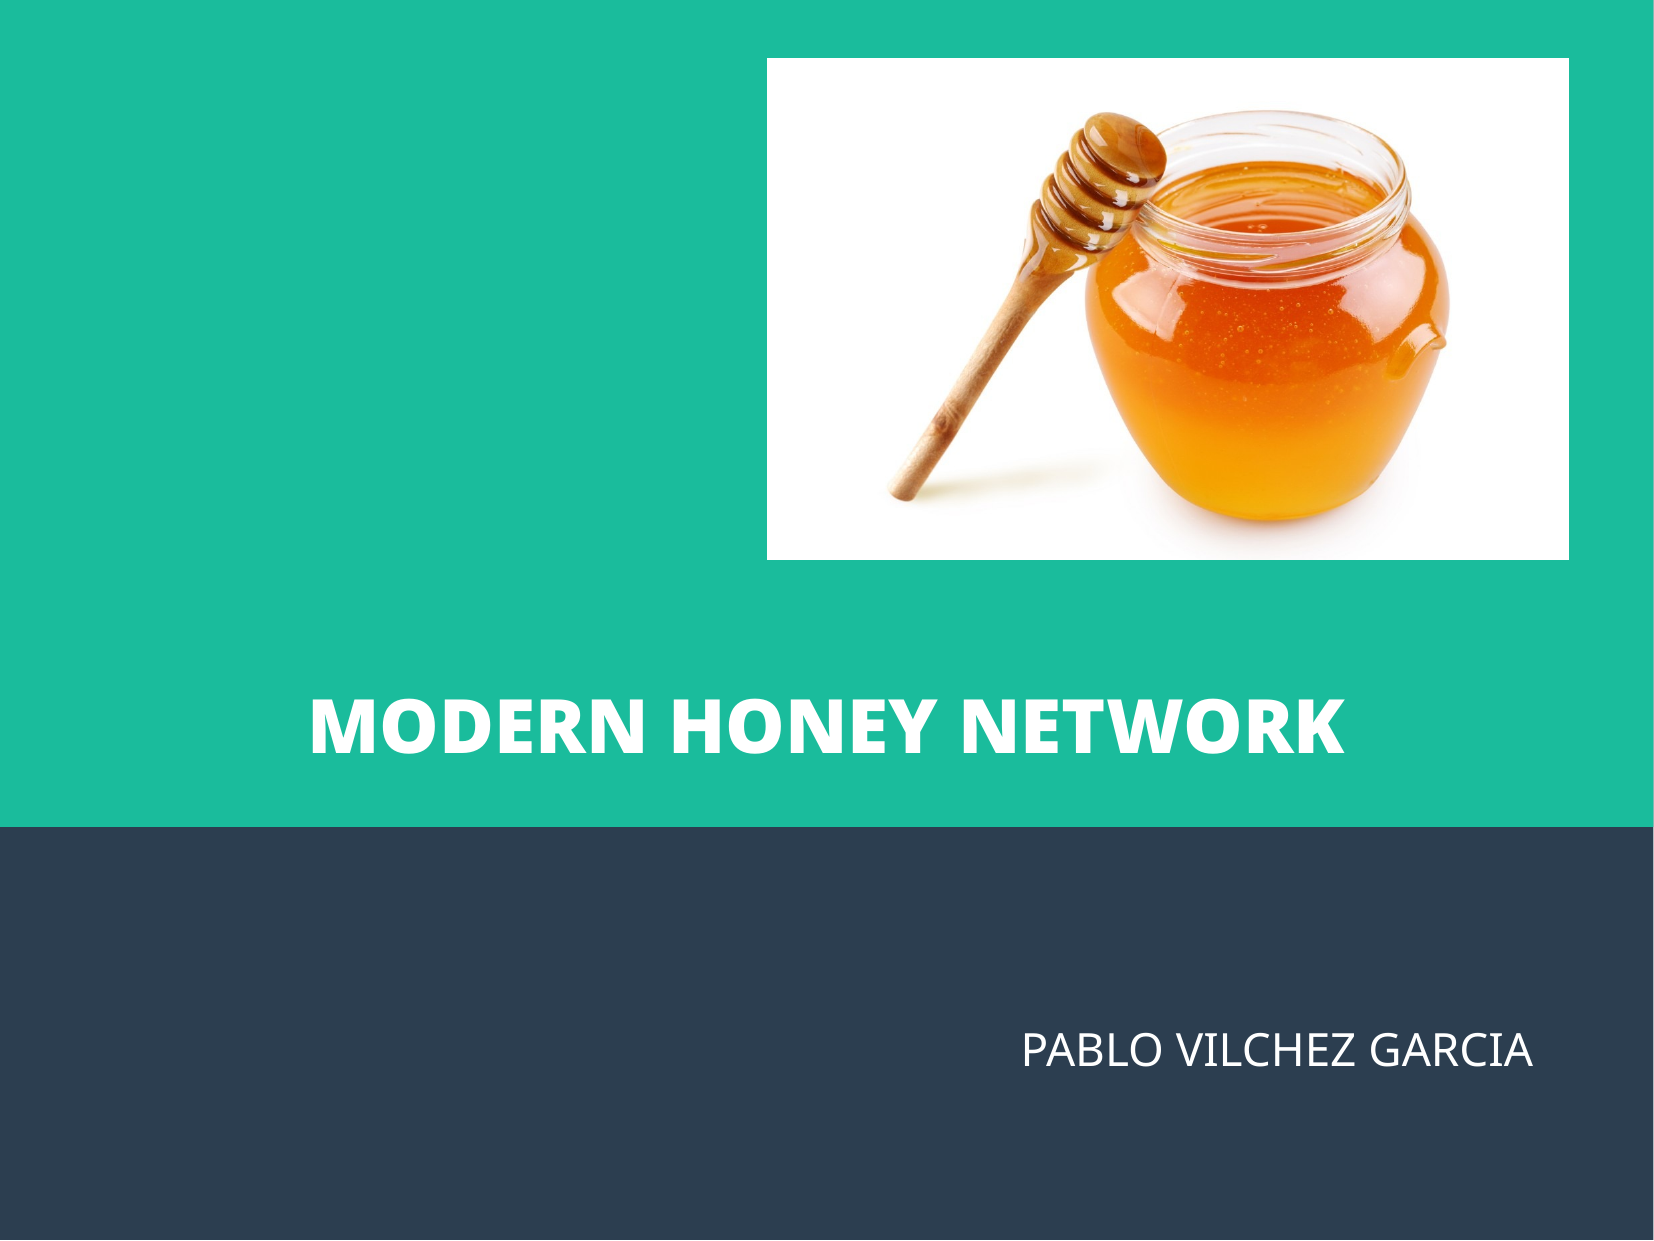

# MODERN HONEY NETWORK
													PABLO VILCHEZ GARCIA